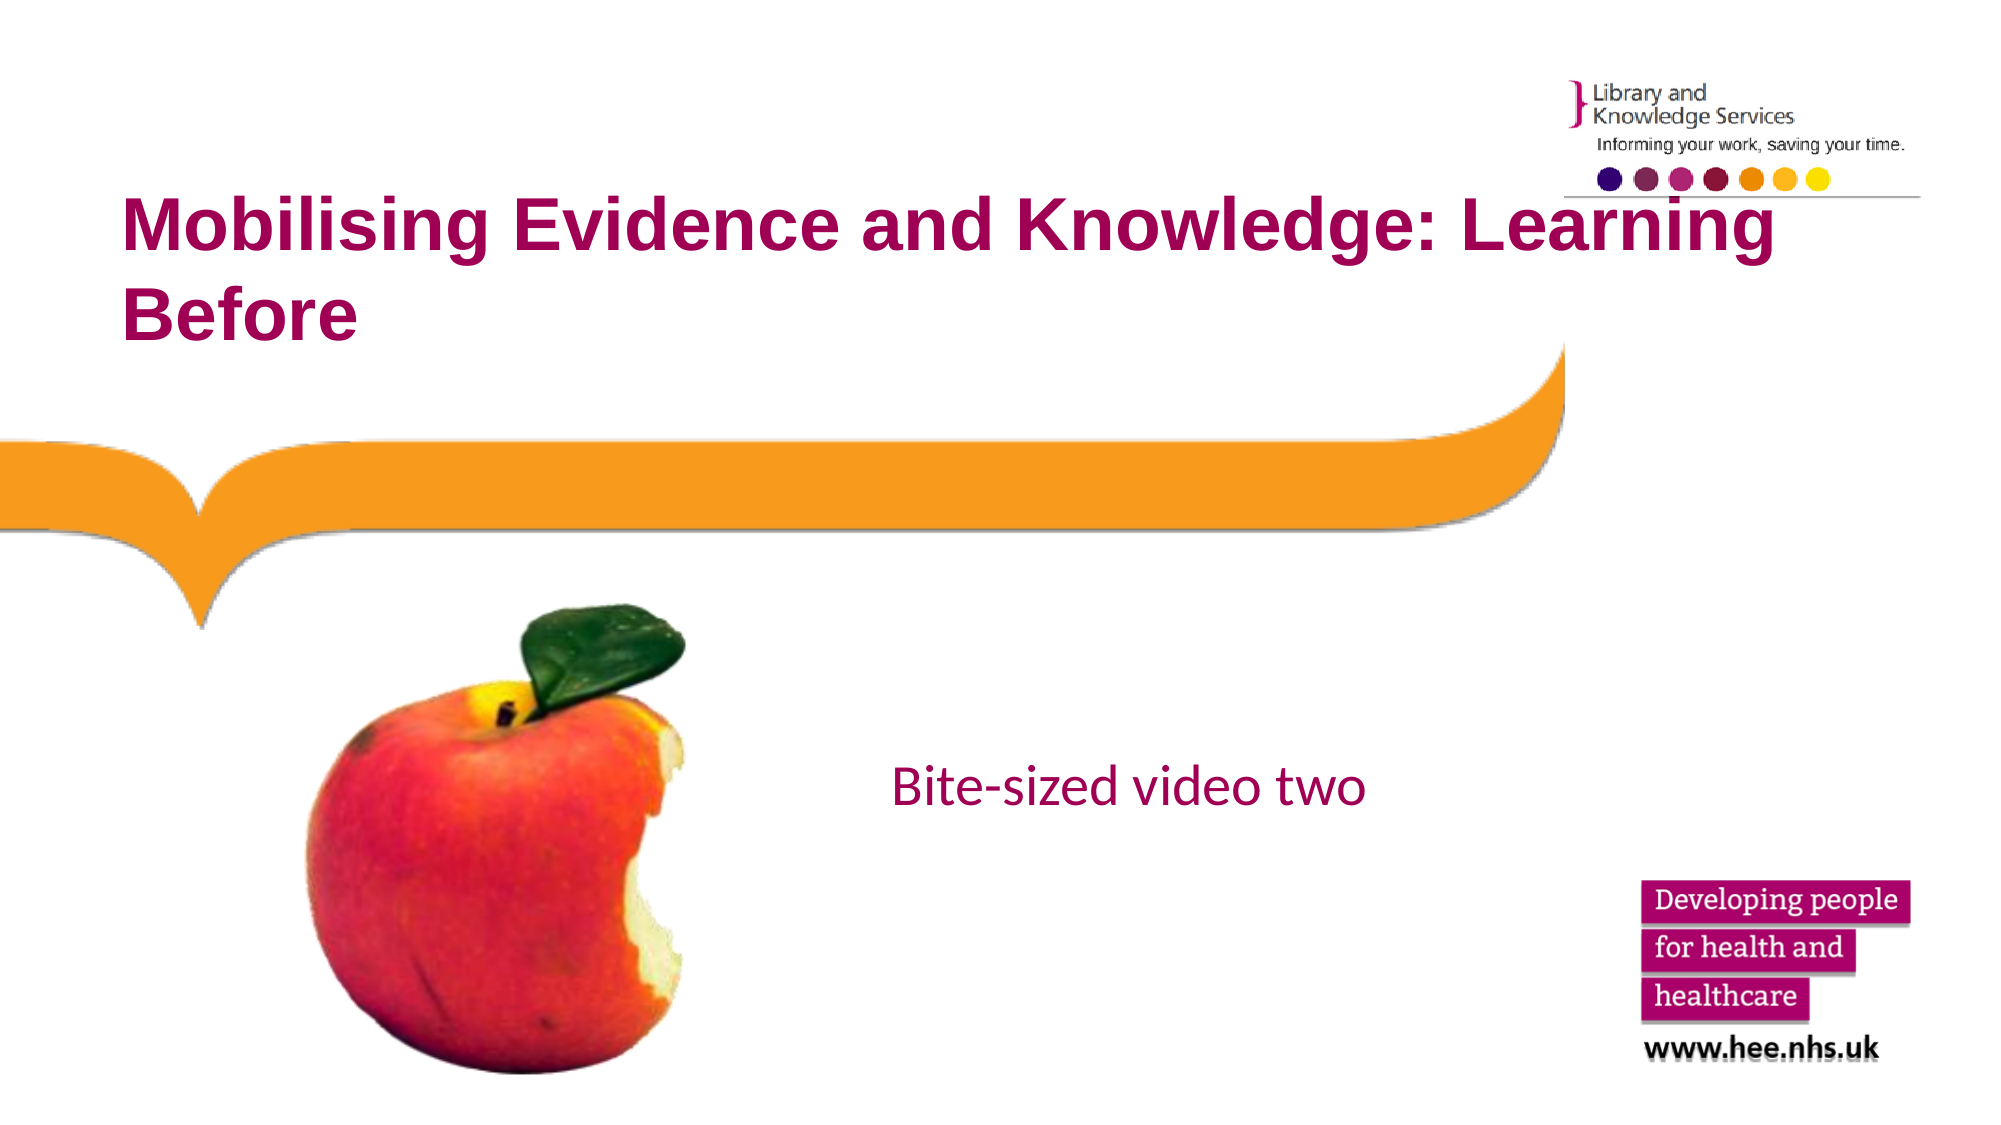

# Mobilising Evidence and Knowledge: Learning Before
Bite-sized video two